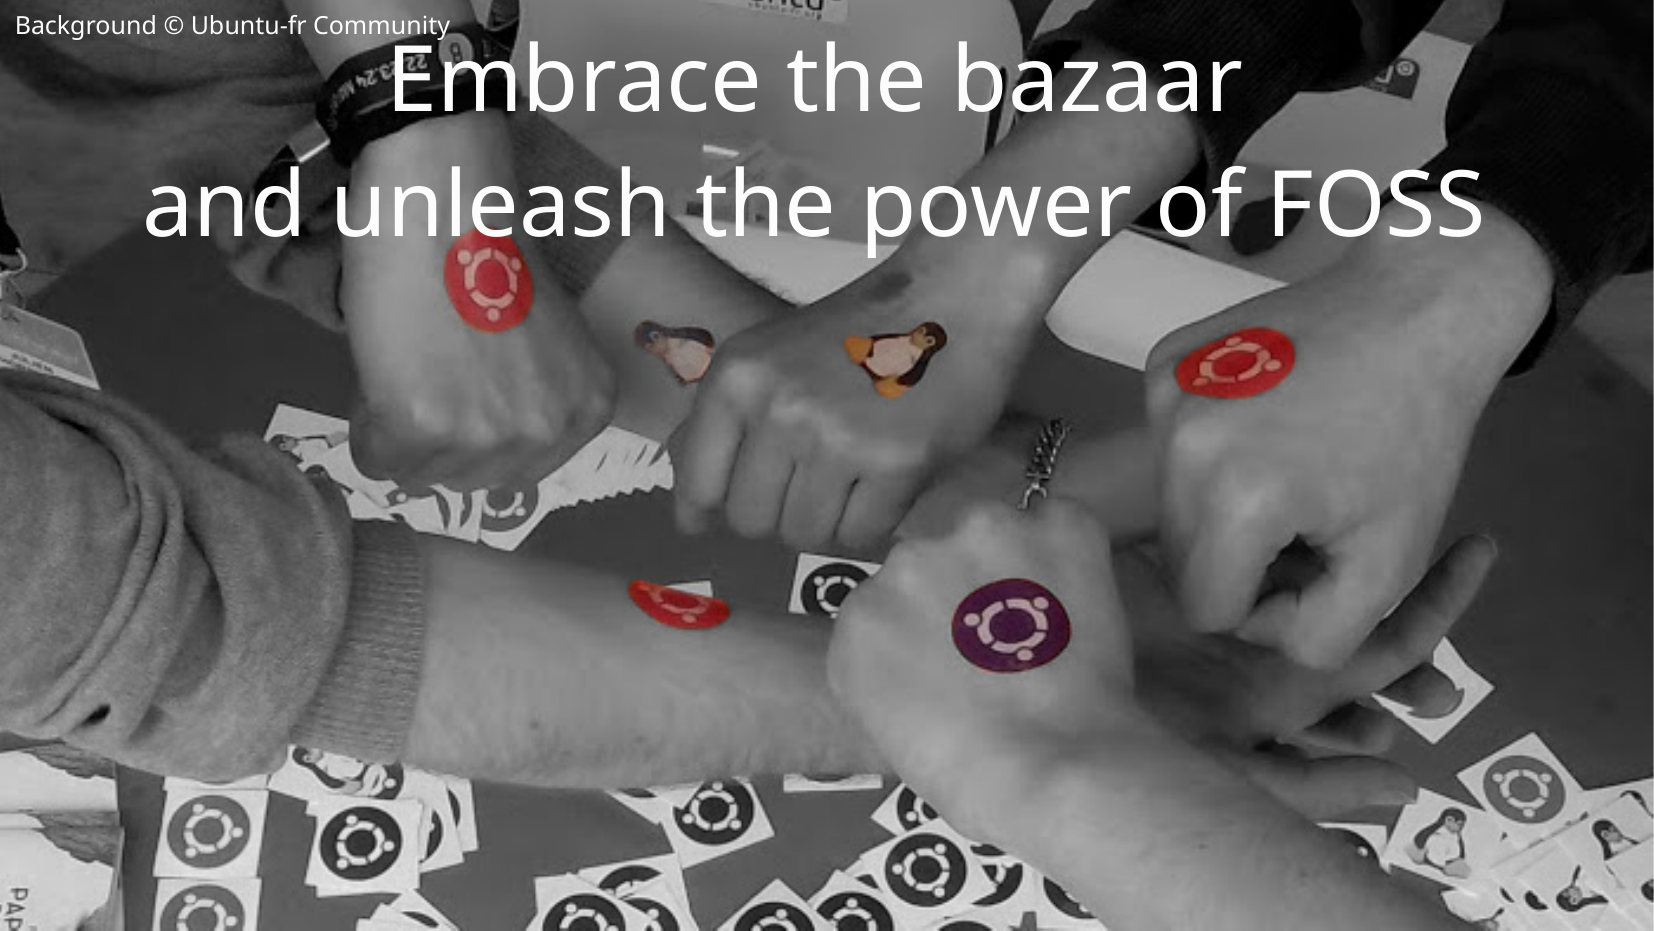

Background © Ubuntu-fr Community
# Embrace the bazaar and unleash the power of FOSS